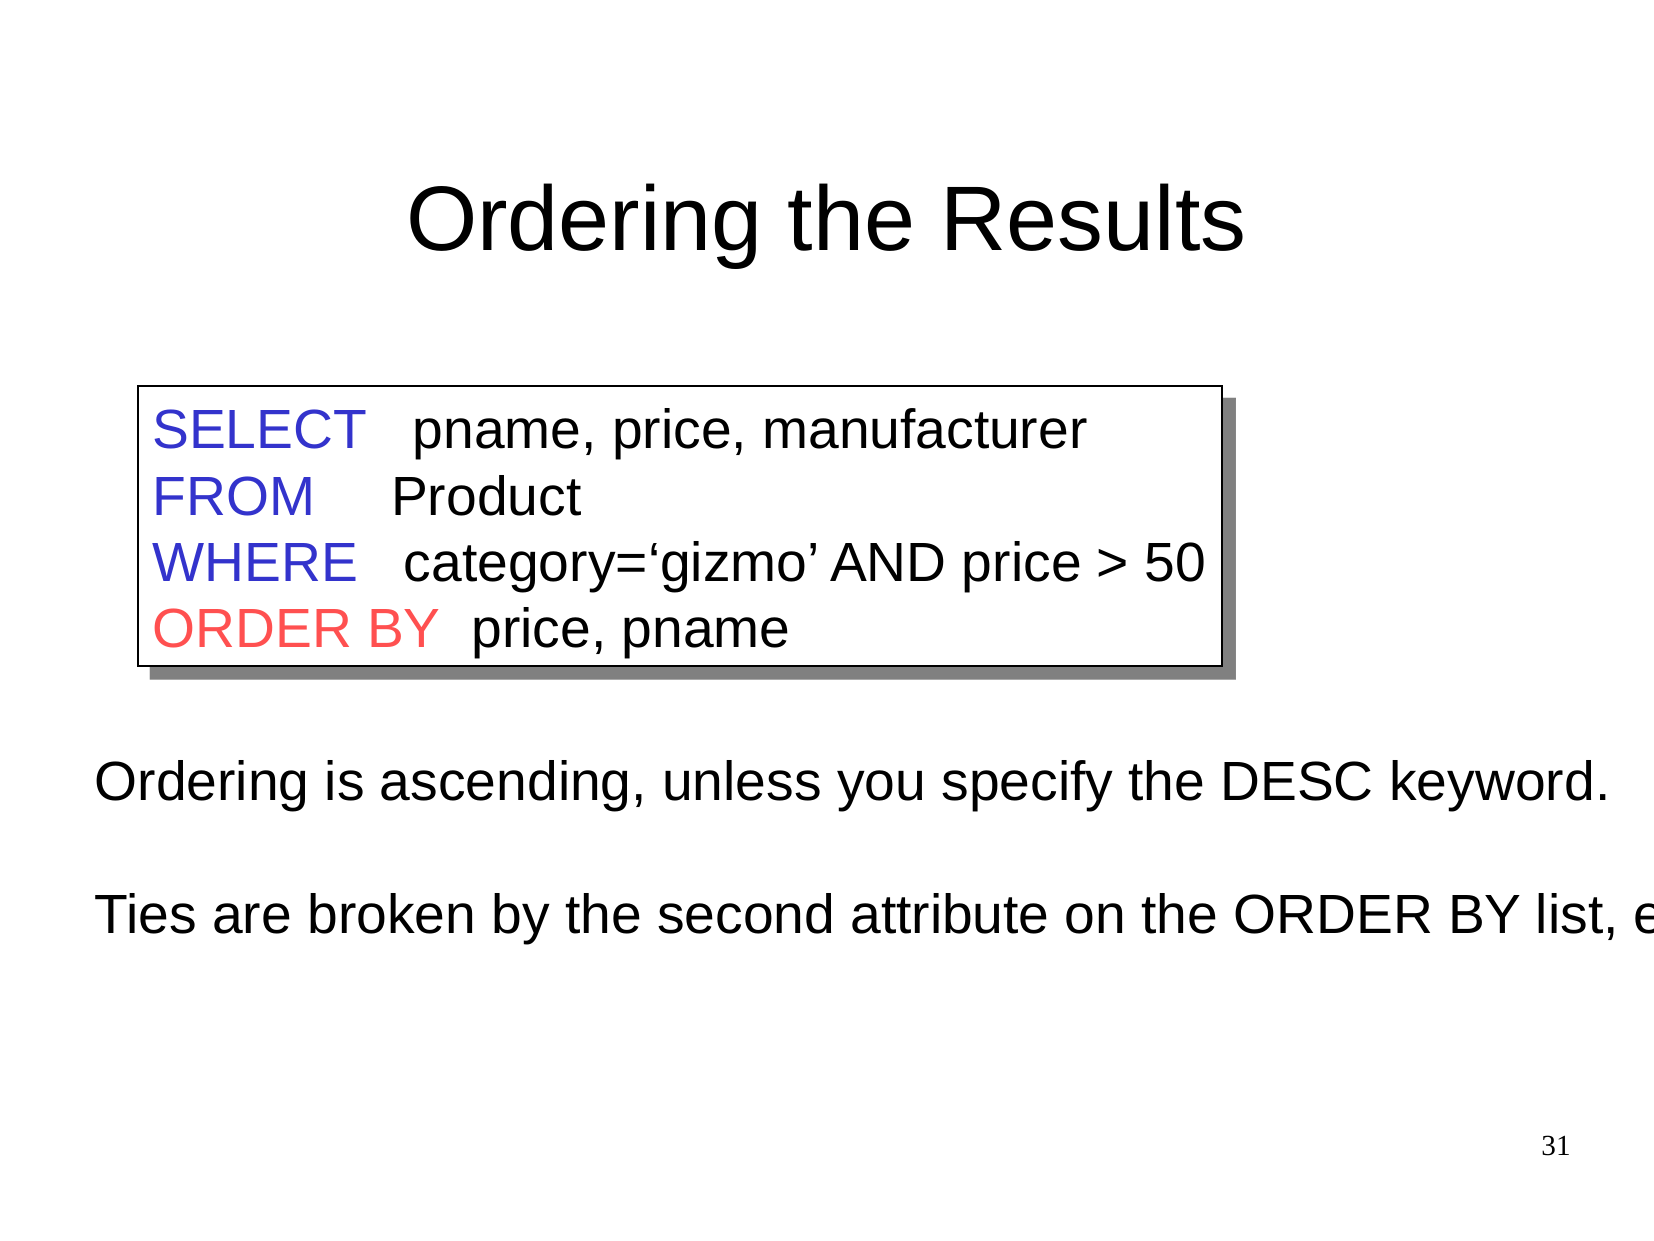

# Ordering the Results
SELECT pname, price, manufacturer
FROM Product
WHERE category=‘gizmo’ AND price > 50
ORDER BY price, pname
Ordering is ascending, unless you specify the DESC keyword.
Ties are broken by the second attribute on the ORDER BY list, etc.
31